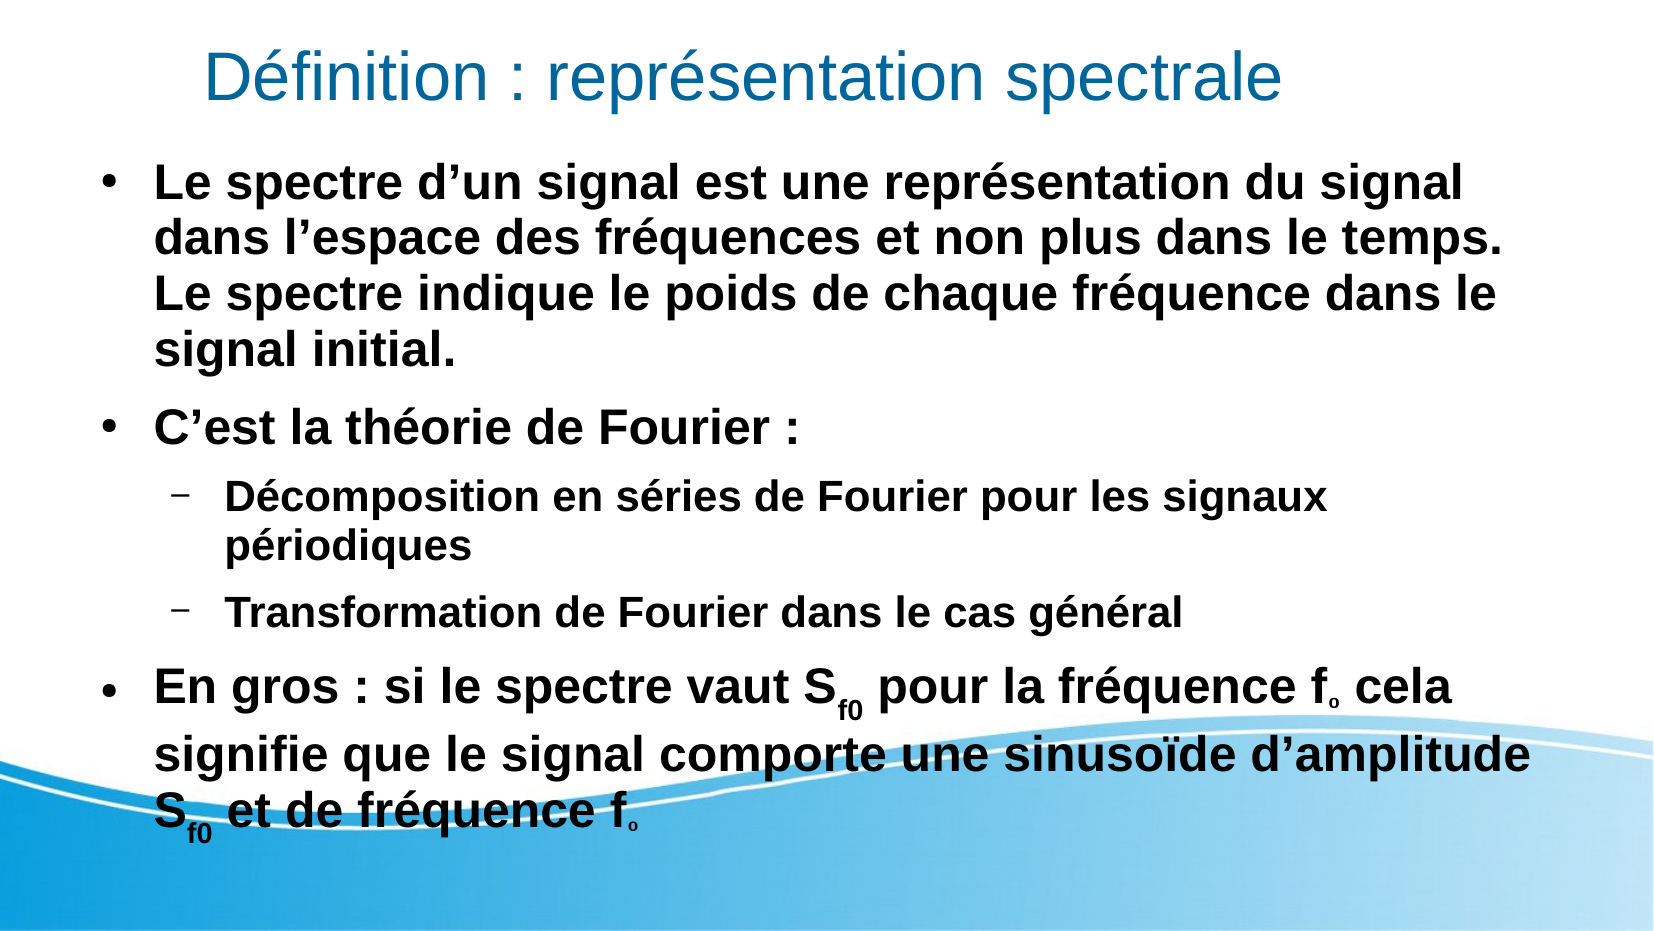

# Définition : représentation spectrale
Le spectre d’un signal est une représentation du signal dans l’espace des fréquences et non plus dans le temps. Le spectre indique le poids de chaque fréquence dans le signal initial.
C’est la théorie de Fourier :
Décomposition en séries de Fourier pour les signaux périodiques
Transformation de Fourier dans le cas général
En gros : si le spectre vaut Sf0 pour la fréquence f₀ cela signifie que le signal comporte une sinusoïde d’amplitude Sf0 et de fréquence f₀